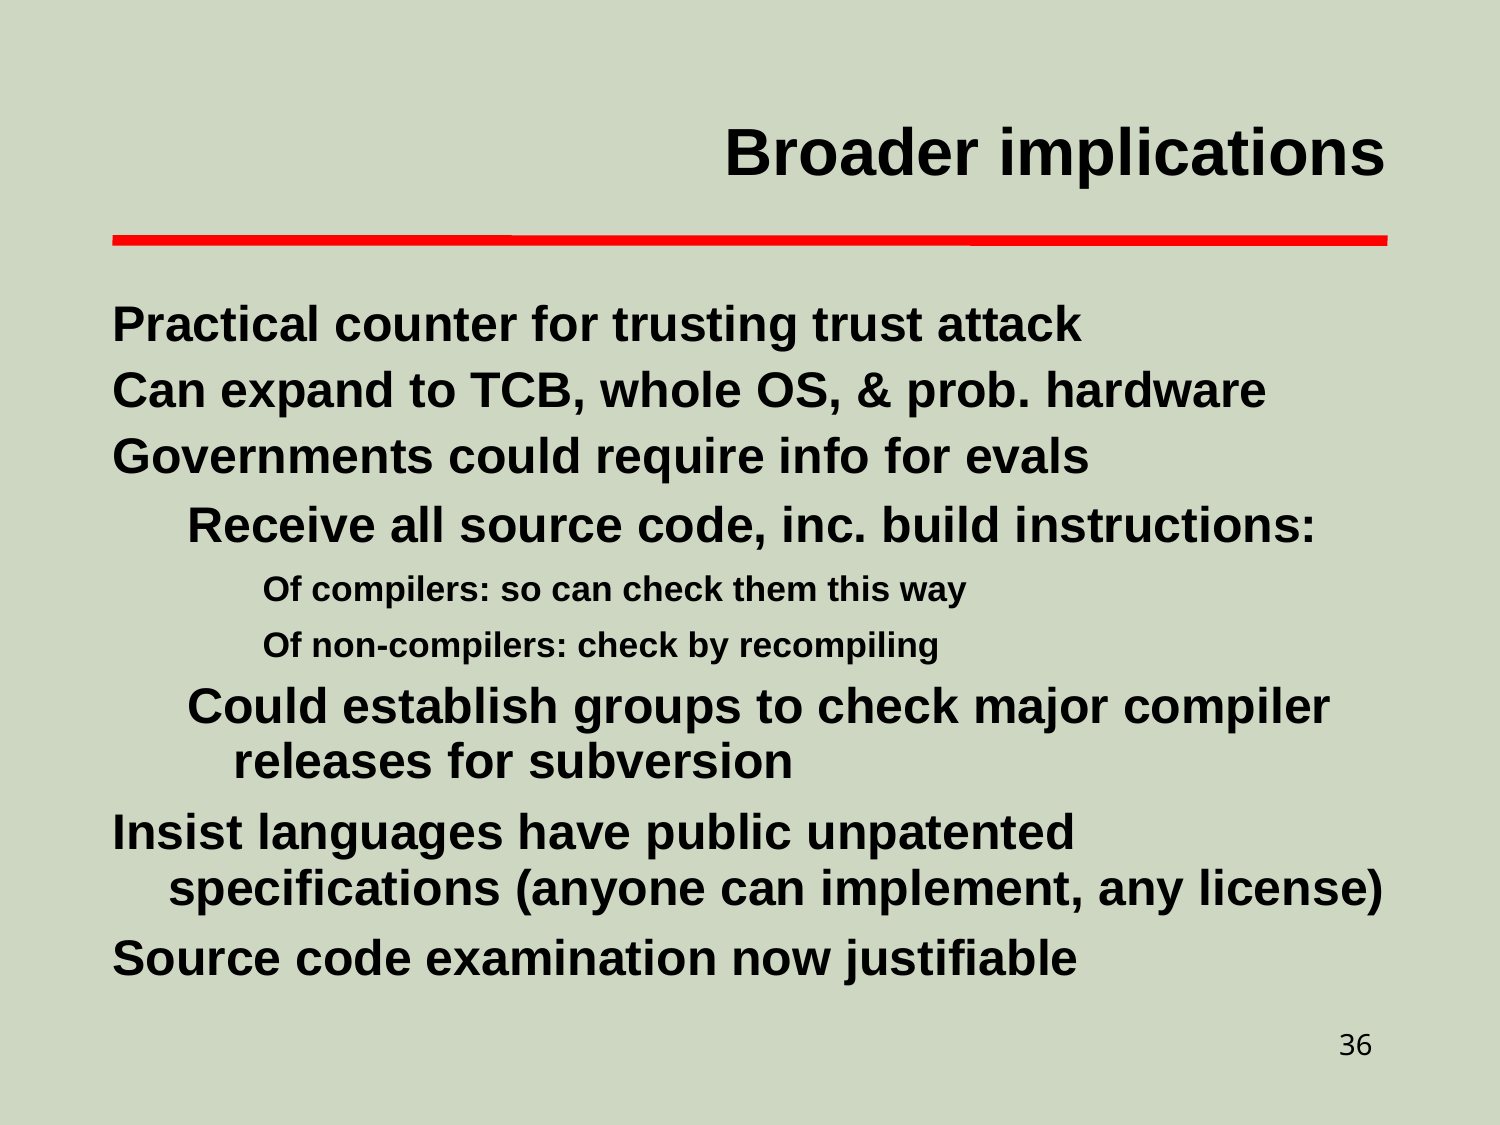

# Broader implications
Practical counter for trusting trust attack
Can expand to TCB, whole OS, & prob. hardware
Governments could require info for evals
Receive all source code, inc. build instructions:
Of compilers: so can check them this way
Of non-compilers: check by recompiling
Could establish groups to check major compiler releases for subversion
Insist languages have public unpatented specifications (anyone can implement, any license)
Source code examination now justifiable